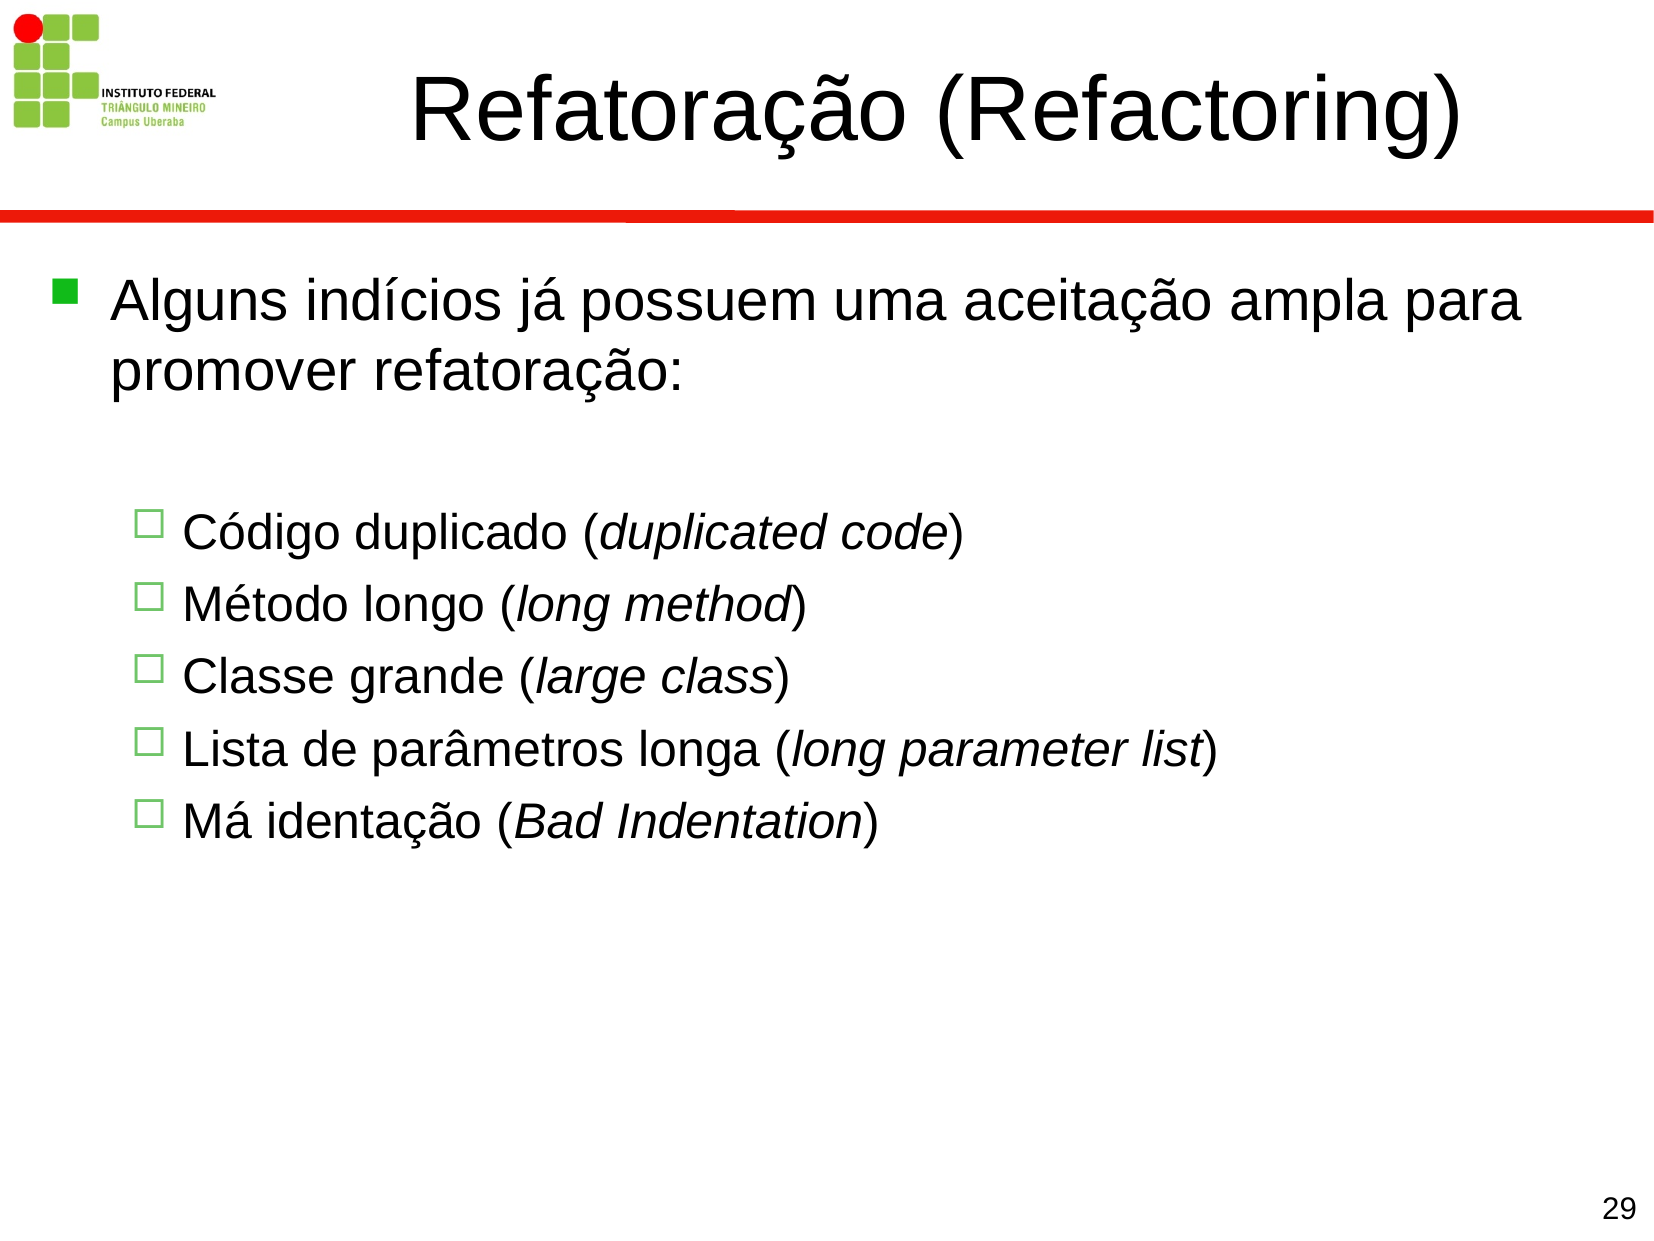

Refatoração (Refactoring)
Alguns indícios já possuem uma aceitação ampla para promover refatoração:
Código duplicado (duplicated code)
Método longo (long method)
Classe grande (large class)
Lista de parâmetros longa (long parameter list)
Má identação (Bad Indentation)